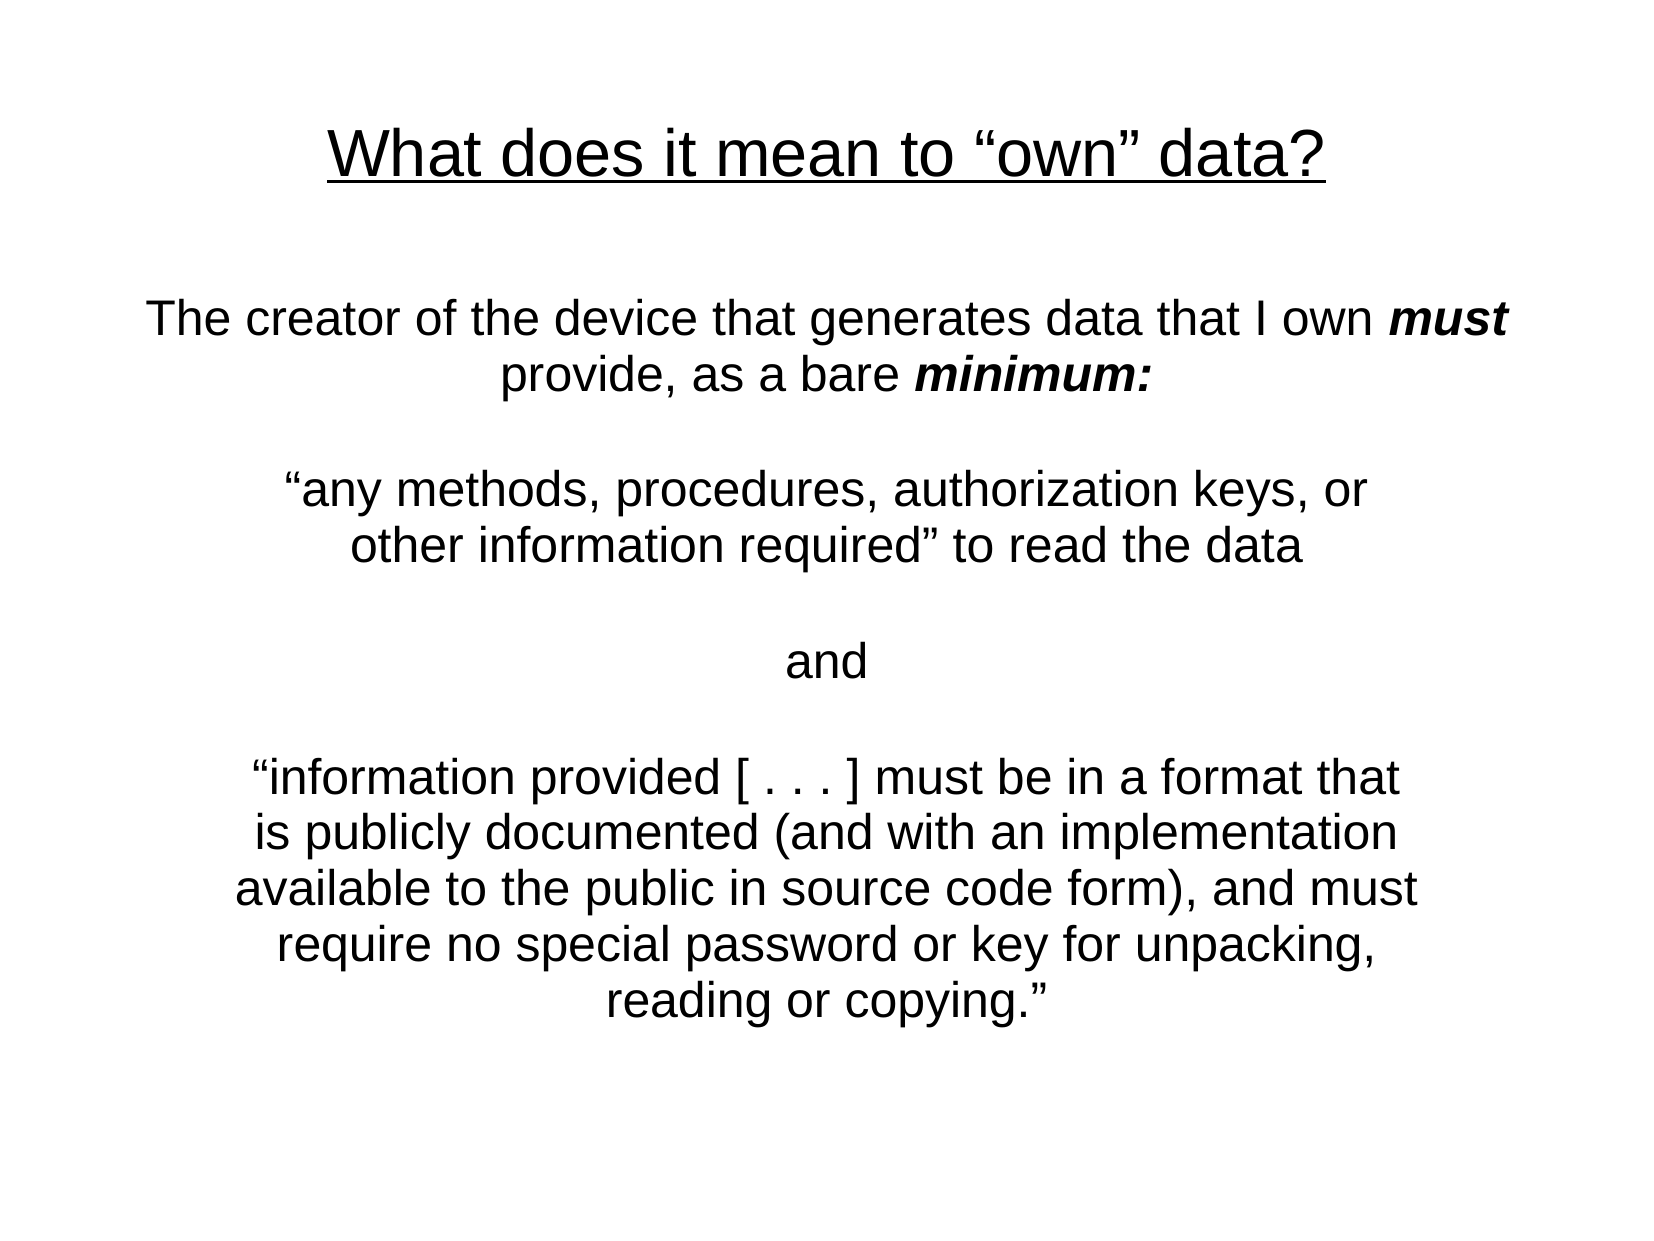

# What does it mean to “own” data?
The creator of the device that generates data that I own must provide, as a bare minimum:
“any methods, procedures, authorization keys, or other information required” to read the data
and
“information provided [ . . . ] must be in a format that is publicly documented (and with an implementation available to the public in source code form), and must require no special password or key for unpacking, reading or copying.”